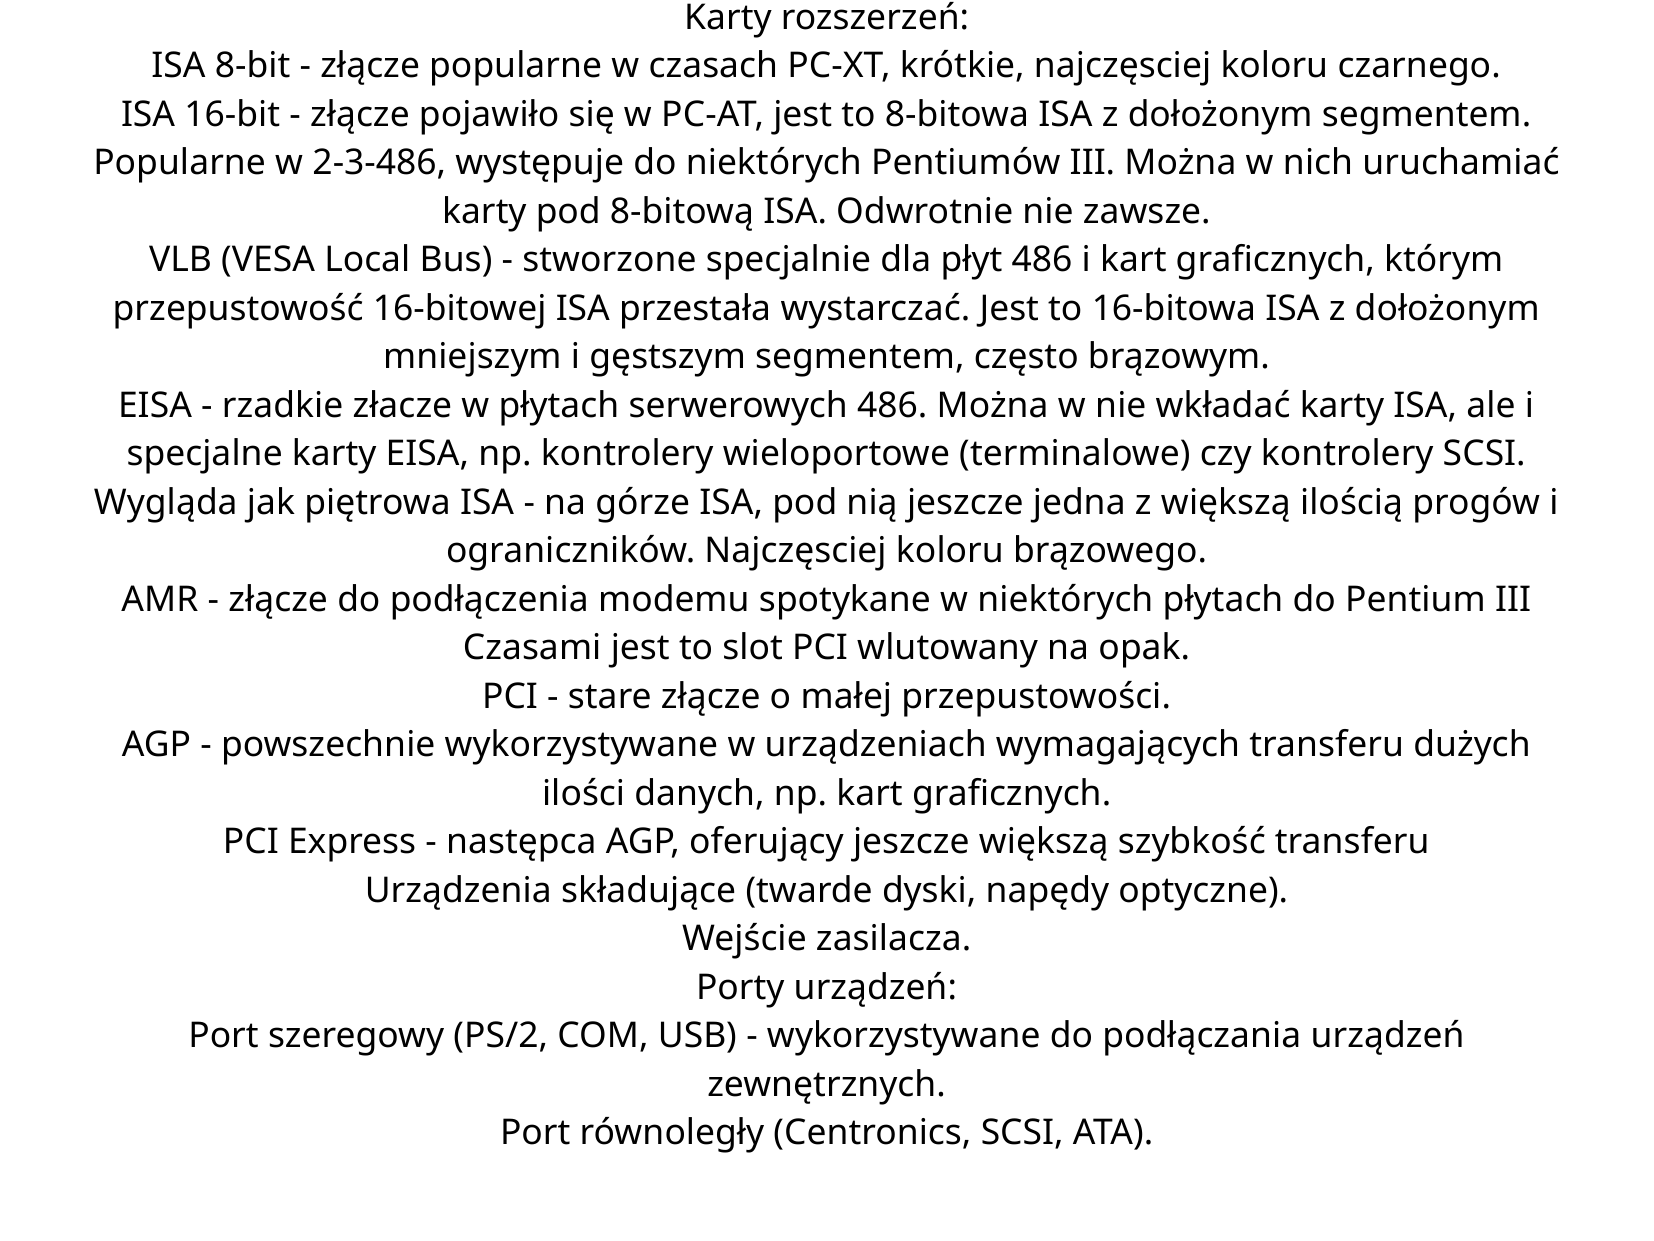

# Pamięć operacyjna
Karty rozszerzeń:
ISA 8-bit - złącze popularne w czasach PC-XT, krótkie, najczęsciej koloru czarnego.
ISA 16-bit - złącze pojawiło się w PC-AT, jest to 8-bitowa ISA z dołożonym segmentem. Popularne w 2-3-486, występuje do niektórych Pentiumów III. Można w nich uruchamiać karty pod 8-bitową ISA. Odwrotnie nie zawsze.
VLB (VESA Local Bus) - stworzone specjalnie dla płyt 486 i kart graficznych, którym przepustowość 16-bitowej ISA przestała wystarczać. Jest to 16-bitowa ISA z dołożonym mniejszym i gęstszym segmentem, często brązowym.
EISA - rzadkie złacze w płytach serwerowych 486. Można w nie wkładać karty ISA, ale i specjalne karty EISA, np. kontrolery wieloportowe (terminalowe) czy kontrolery SCSI. Wygląda jak piętrowa ISA - na górze ISA, pod nią jeszcze jedna z większą ilością progów i ograniczników. Najczęsciej koloru brązowego.
AMR - złącze do podłączenia modemu spotykane w niektórych płytach do Pentium III Czasami jest to slot PCI wlutowany na opak.
PCI - stare złącze o małej przepustowości.
AGP - powszechnie wykorzystywane w urządzeniach wymagających transferu dużych ilości danych, np. kart graficznych.
PCI Express - następca AGP, oferujący jeszcze większą szybkość transferu
Urządzenia składujące (twarde dyski, napędy optyczne).
Wejście zasilacza.
Porty urządzeń:
Port szeregowy (PS/2, COM, USB) - wykorzystywane do podłączania urządzeń zewnętrznych.
Port równoległy (Centronics, SCSI, ATA).